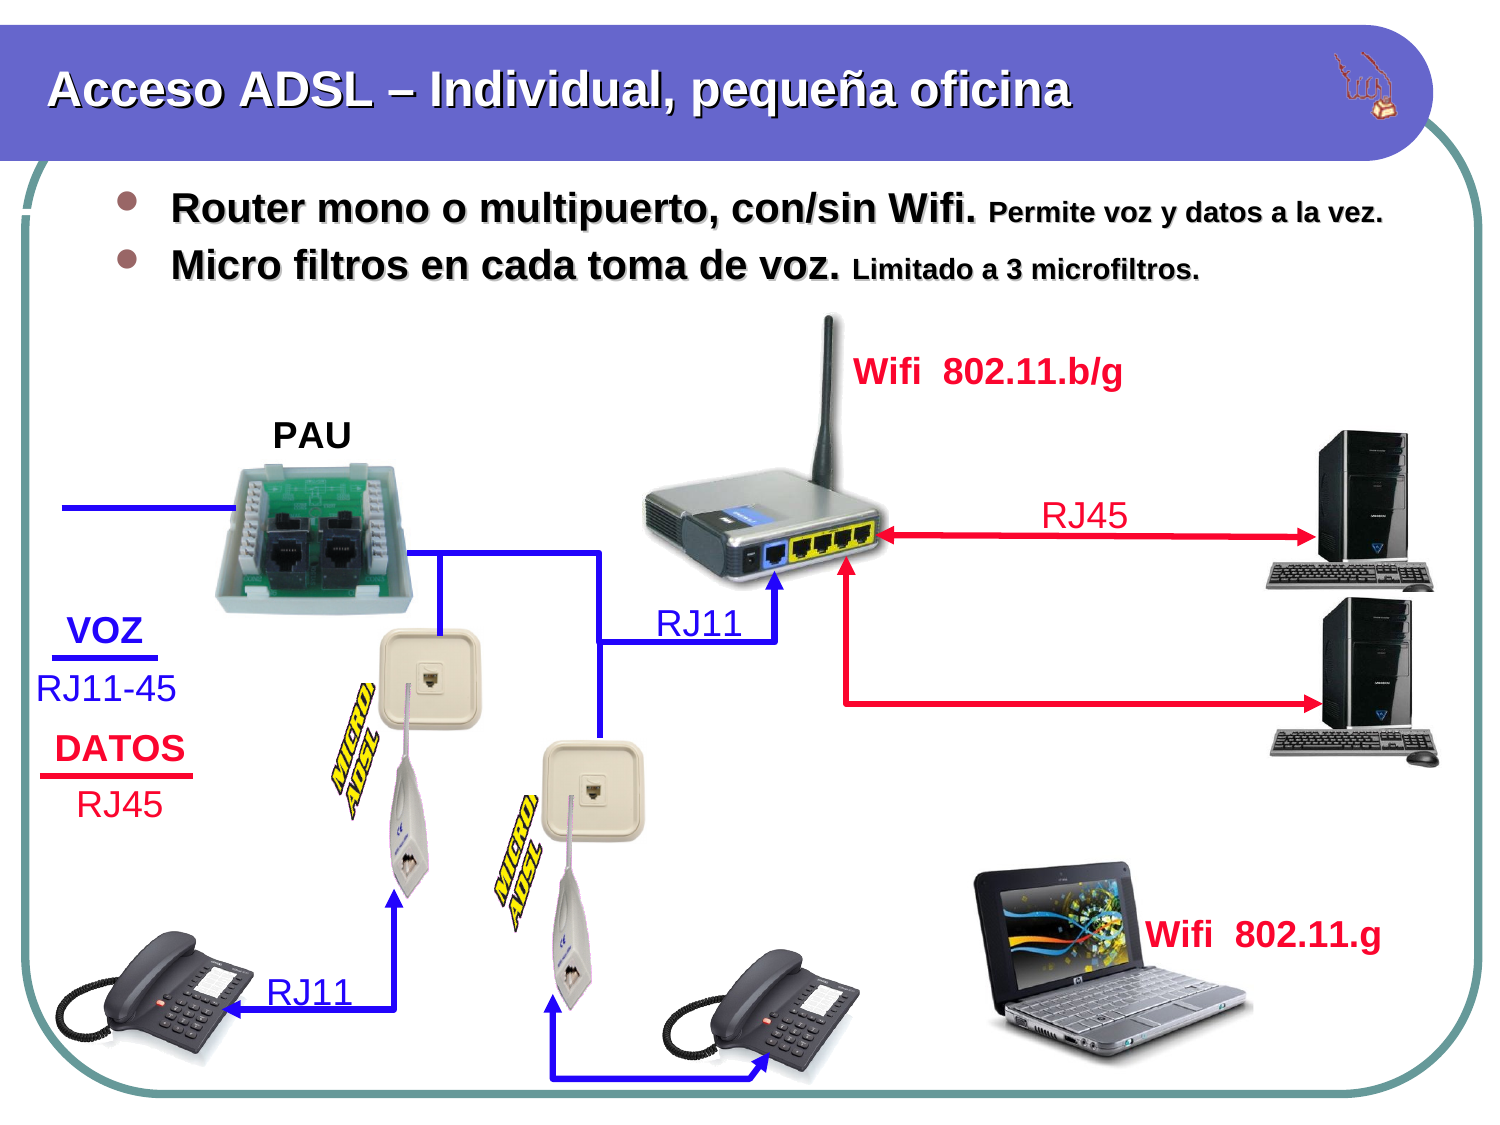

# Acceso ADSL – Individual, pequeña oficina
Router mono o multipuerto, con/sin Wifi. Permite voz y datos a la vez.
Micro filtros en cada toma de voz. Limitado a 3 microfiltros.
Wifi 802.11.b/g
RJ45
Wifi 802.11.g
PAU
RJ11
VOZ
RJ11-45
DATOS
RJ45
RJ11